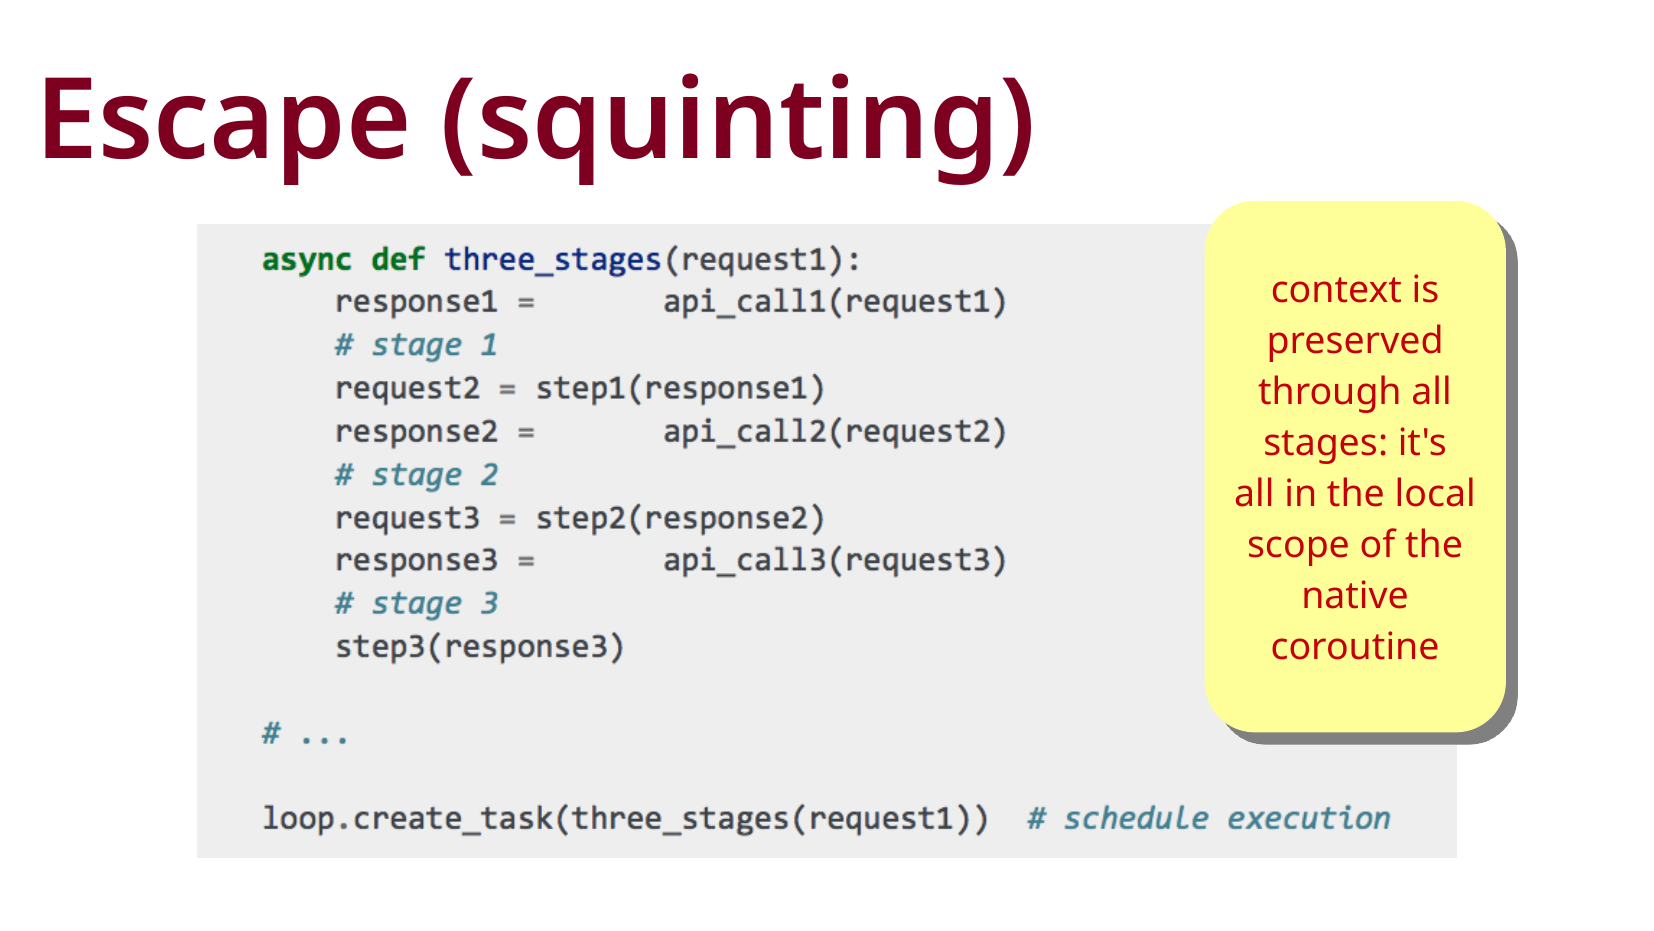

# Escape (squinting)
context is preserved through all
stages: it's
all in the local scope of the native coroutine